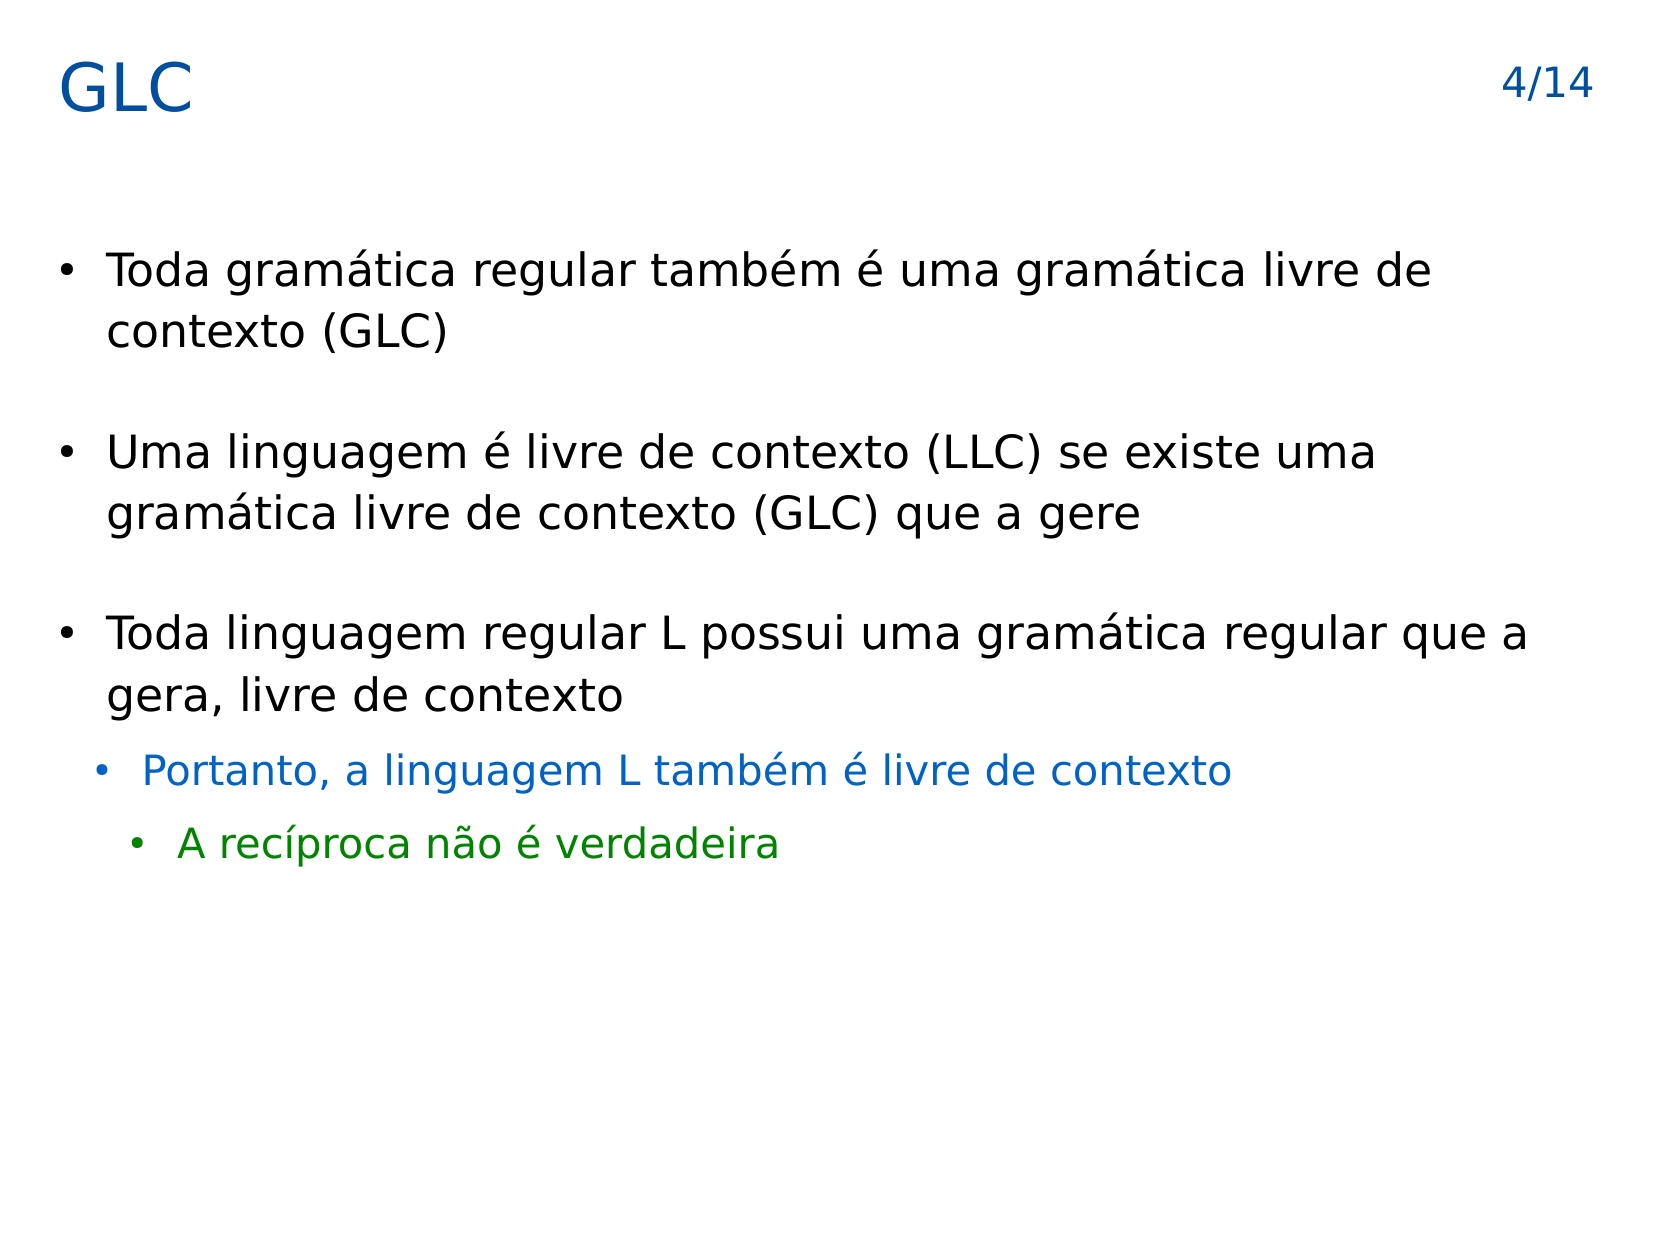

# GLC
4
Toda gramática regular também é uma gramática livre de contexto (GLC)
Uma linguagem é livre de contexto (LLC) se existe uma gramática livre de contexto (GLC) que a gere
Toda linguagem regular L possui uma gramática regular que a gera, livre de contexto
Portanto, a linguagem L também é livre de contexto
A recíproca não é verdadeira